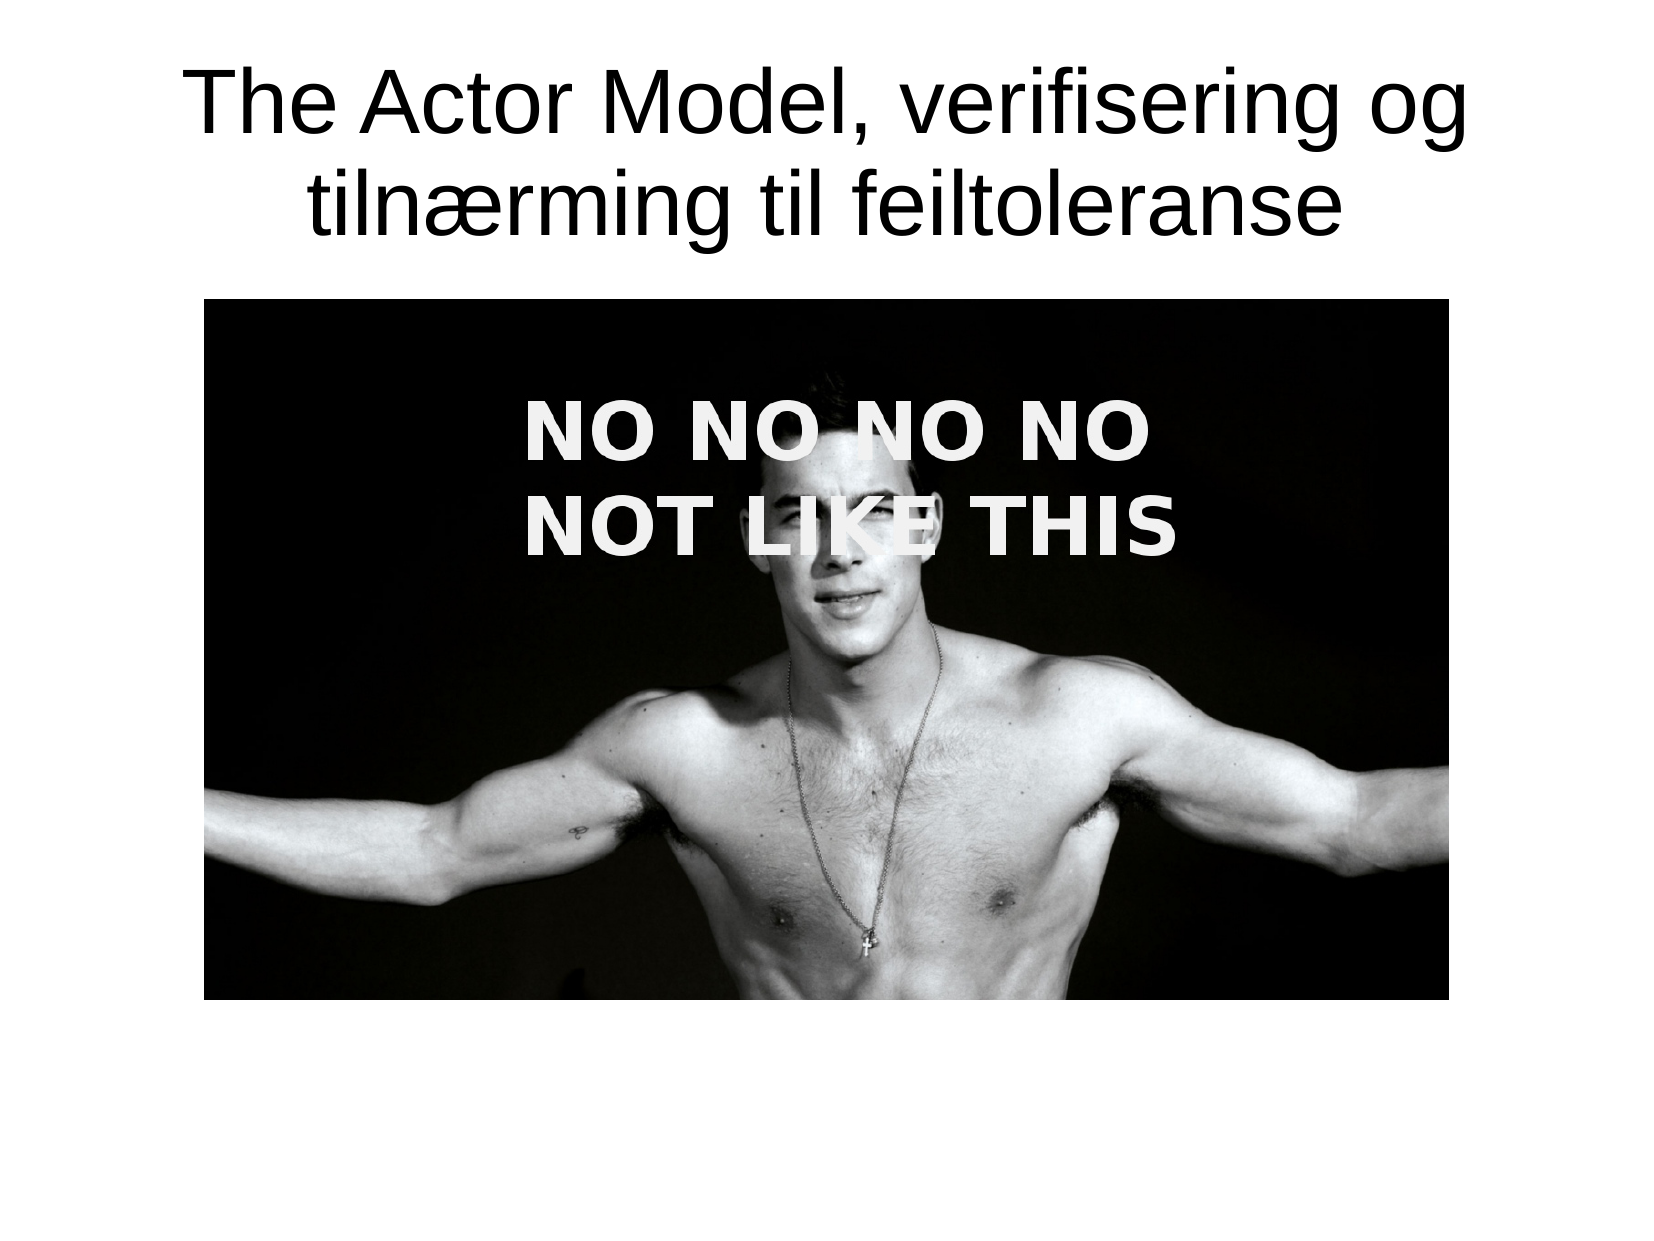

# The Actor Model, verifisering og tilnærming til feiltoleranse